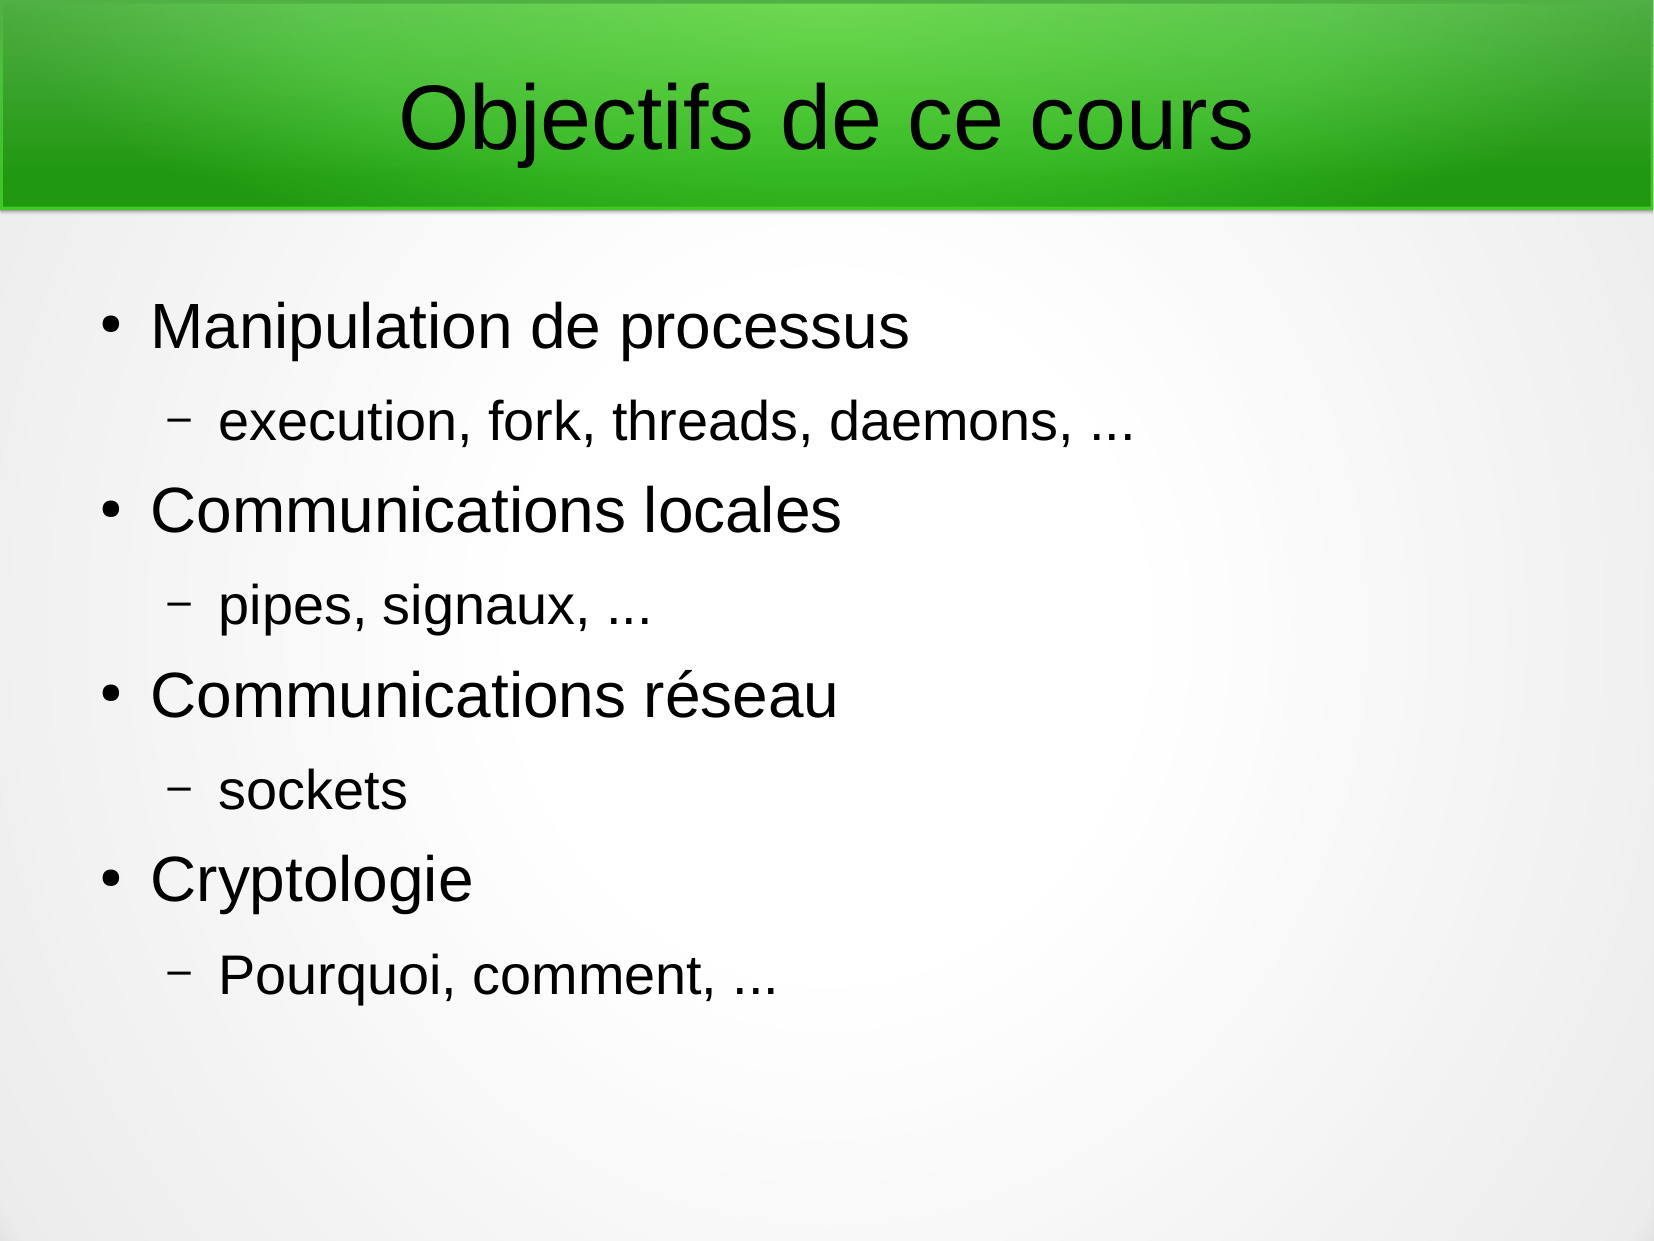

# Objectifs de ce cours
Manipulation de processus
execution, fork, threads, daemons, ...
Communications locales
pipes, signaux, ...
Communications réseau
sockets
Cryptologie
Pourquoi, comment, ...